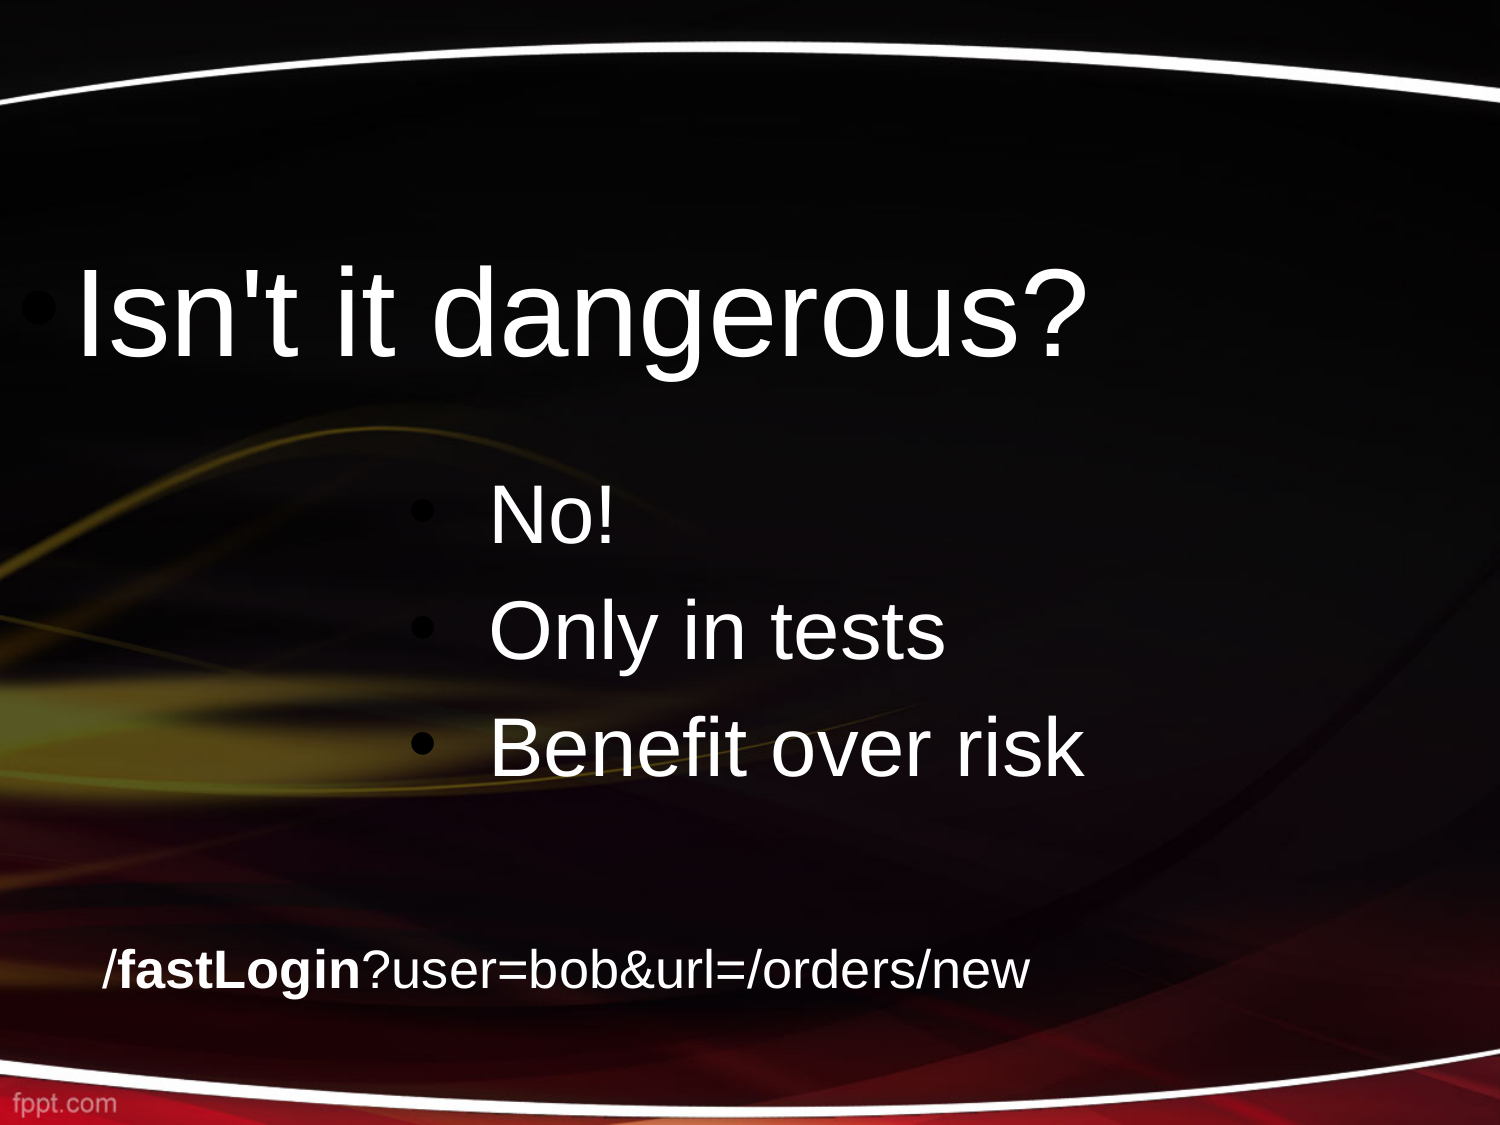

# Isn't it dangerous?
 No!
 Only in tests
 Benefit over risk
/fastLogin?user=bob&url=/orders/new